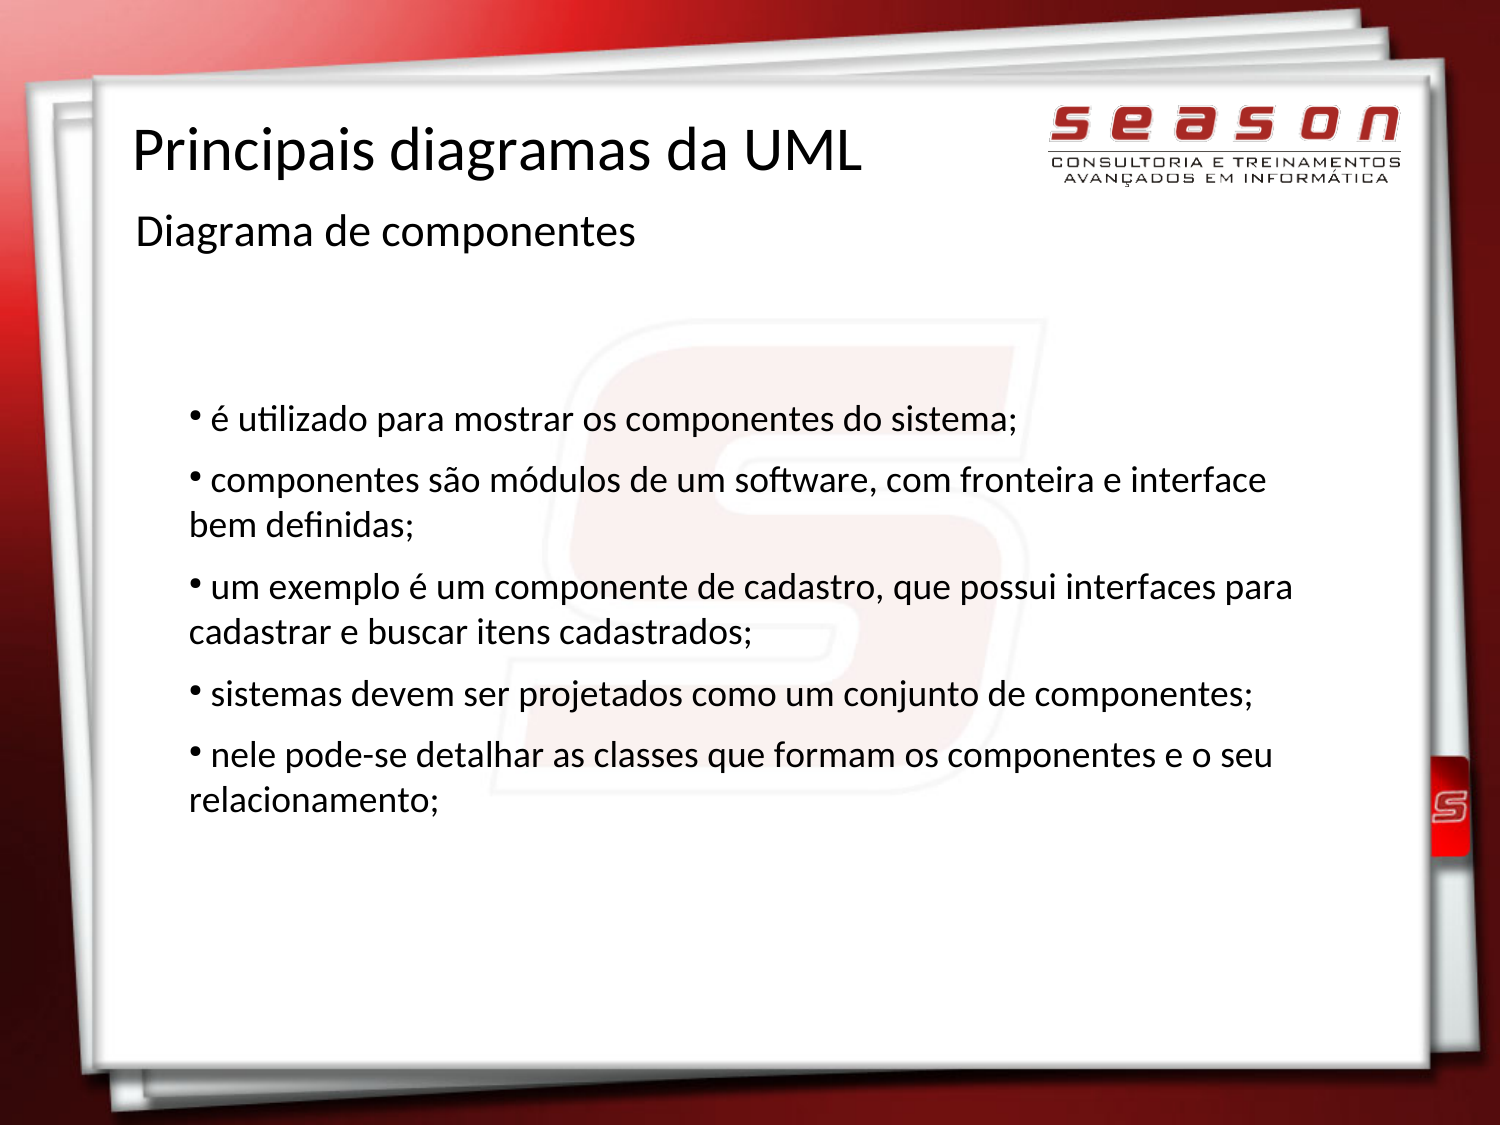

# Principais diagramas da UML
Diagrama de componentes
 é utilizado para mostrar os componentes do sistema;
 componentes são módulos de um software, com fronteira e interface bem definidas;
 um exemplo é um componente de cadastro, que possui interfaces para cadastrar e buscar itens cadastrados;
 sistemas devem ser projetados como um conjunto de componentes;
 nele pode-se detalhar as classes que formam os componentes e o seu relacionamento;